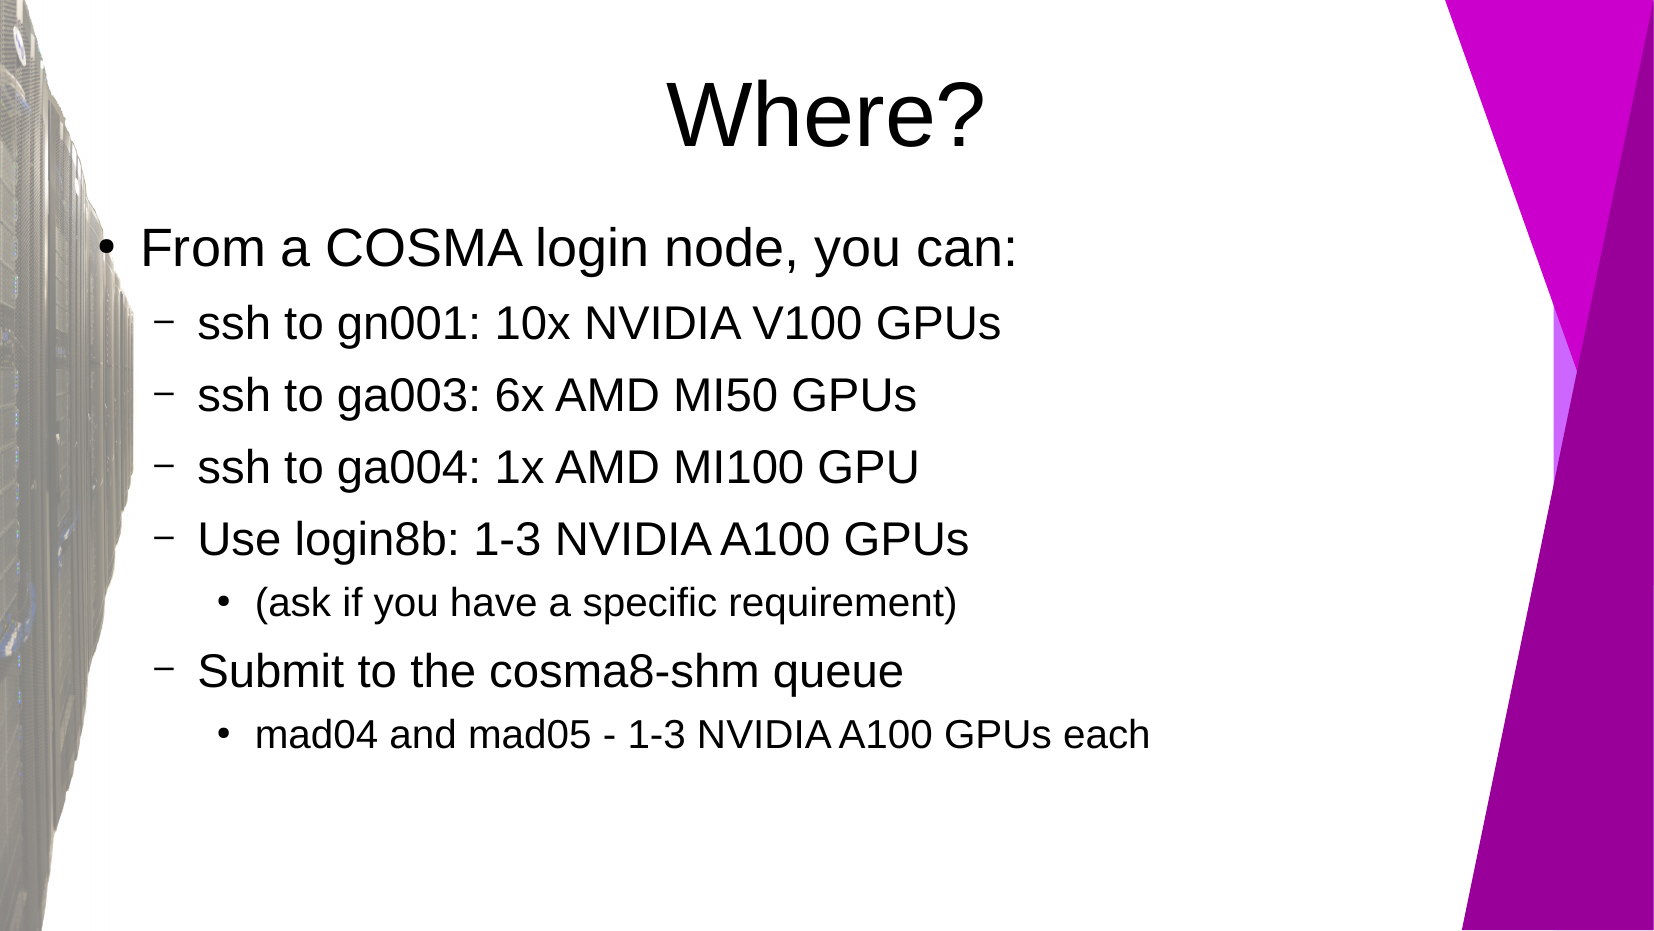

# Where?
From a COSMA login node, you can:
ssh to gn001: 10x NVIDIA V100 GPUs
ssh to ga003: 6x AMD MI50 GPUs
ssh to ga004: 1x AMD MI100 GPU
Use login8b: 1-3 NVIDIA A100 GPUs
(ask if you have a specific requirement)
Submit to the cosma8-shm queue
mad04 and mad05 - 1-3 NVIDIA A100 GPUs each